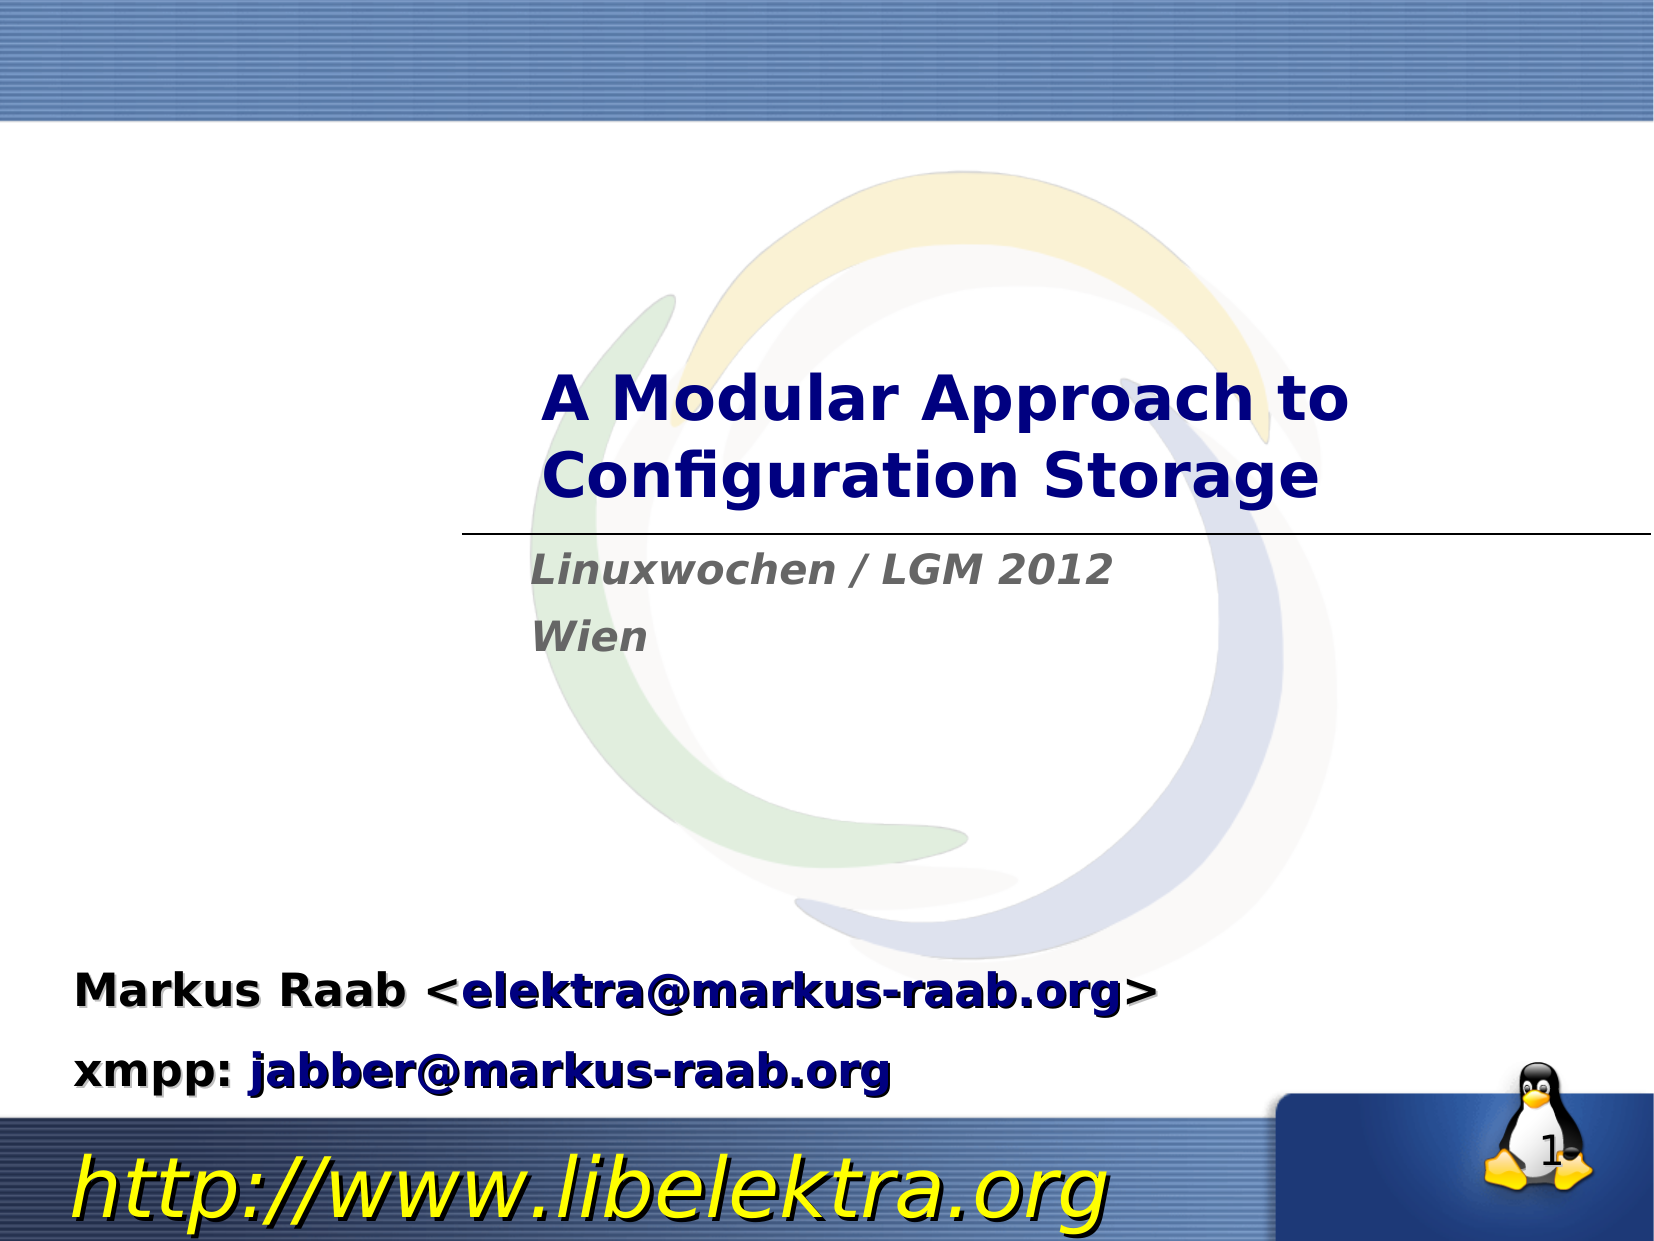

A Modular Approach to Configuration Storage
Linuxwochen / LGM 2012
Wien
Markus Raab <elektra@markus-raab.org>
xmpp: jabber@markus-raab.org